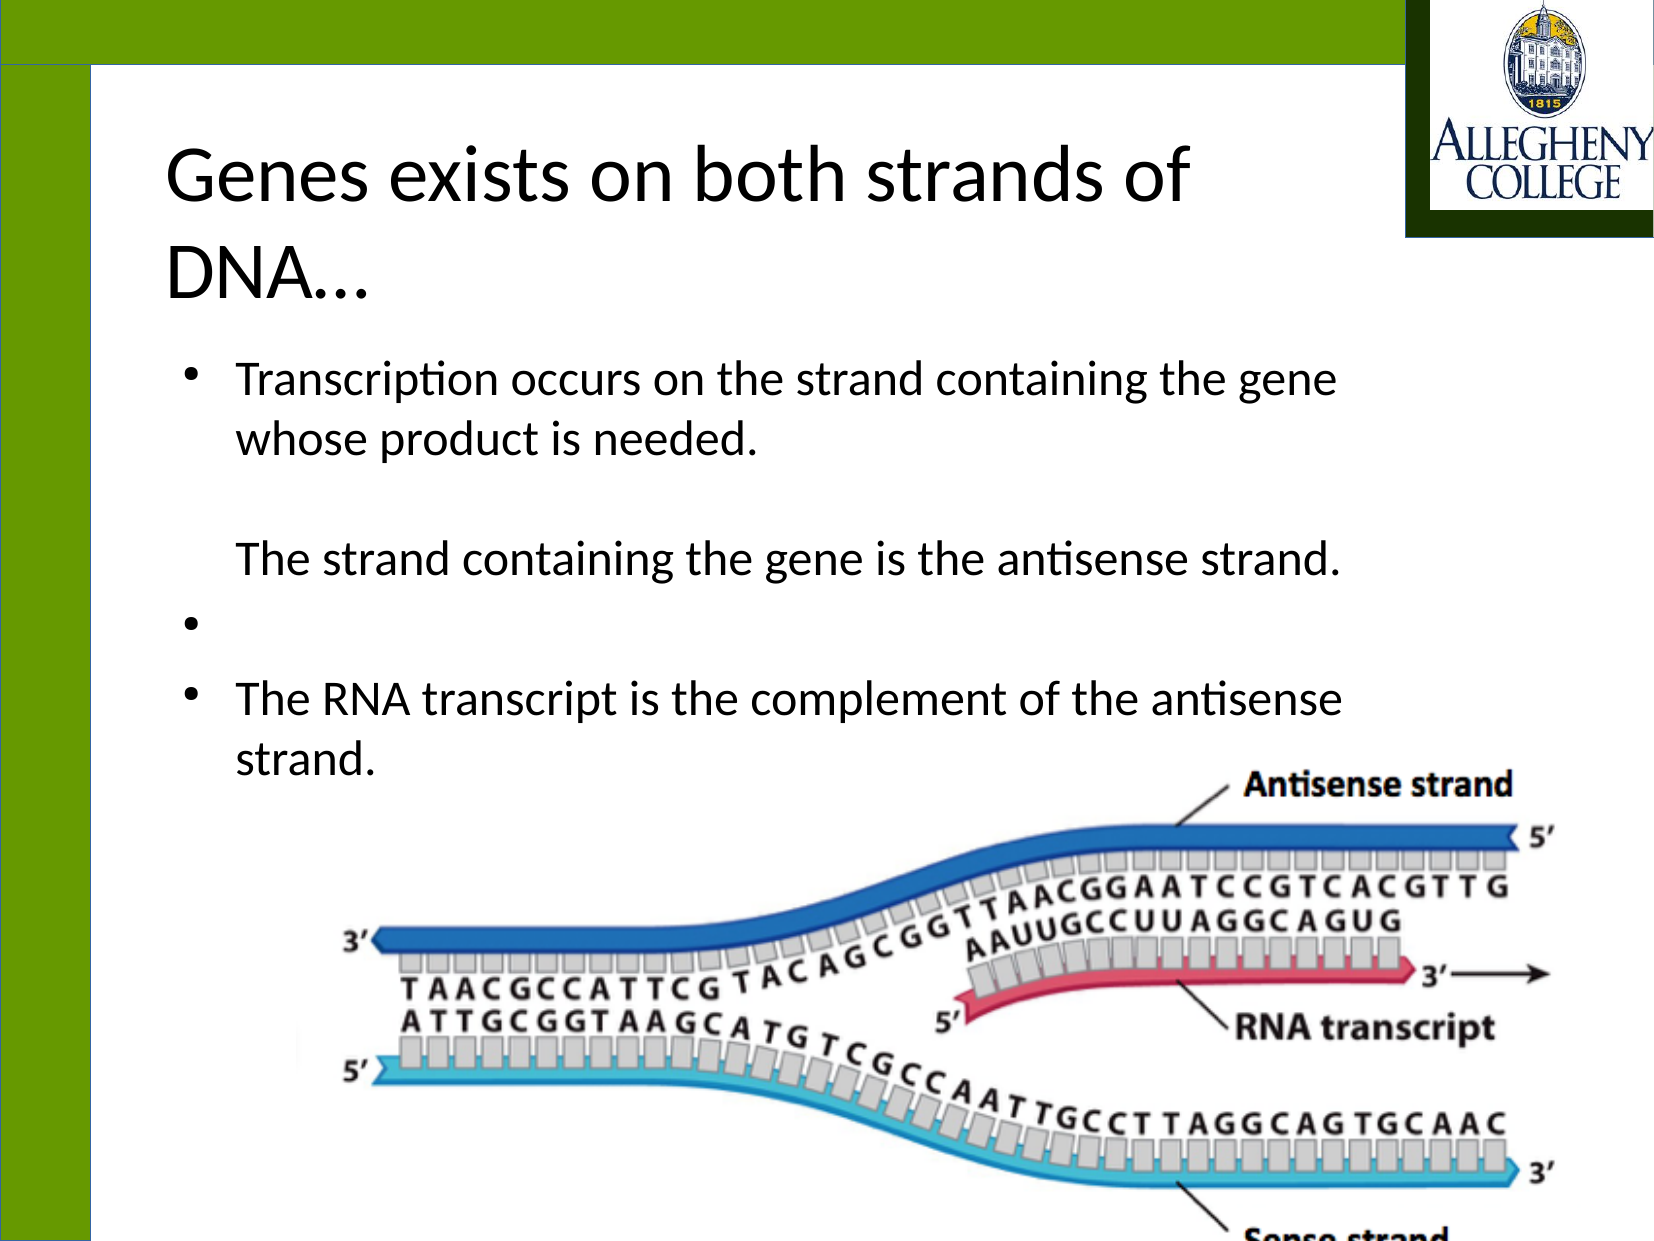

Genes exists on both strands of DNA…
# Transcription occurs on the strand containing the gene whose product is needed. The strand containing the gene is the antisense strand.
The RNA transcript is the complement of the antisense strand.